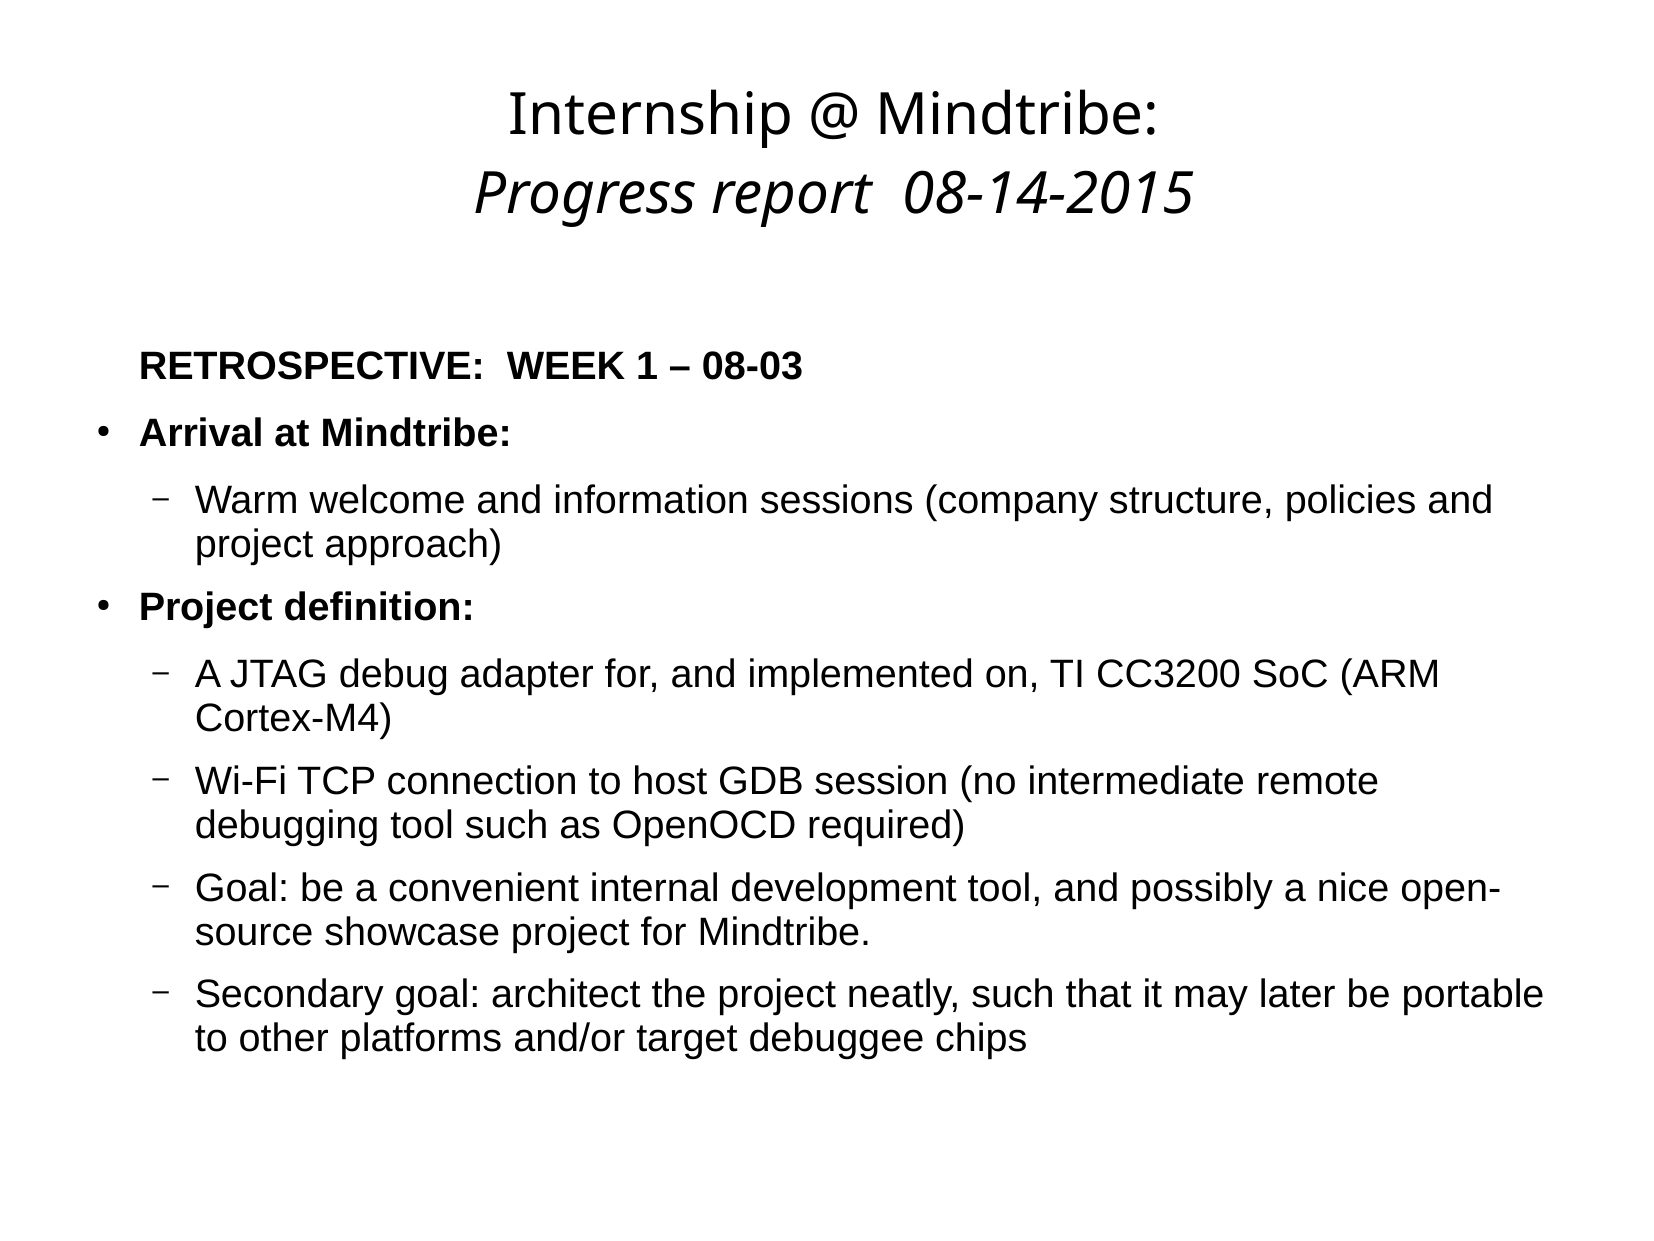

# Internship @ Mindtribe: Progress report 08-14-2015
RETROSPECTIVE: WEEK 1 – 08-03
Arrival at Mindtribe:
Warm welcome and information sessions (company structure, policies and project approach)
Project definition:
A JTAG debug adapter for, and implemented on, TI CC3200 SoC (ARM Cortex-M4)
Wi-Fi TCP connection to host GDB session (no intermediate remote debugging tool such as OpenOCD required)
Goal: be a convenient internal development tool, and possibly a nice open-source showcase project for Mindtribe.
Secondary goal: architect the project neatly, such that it may later be portable to other platforms and/or target debuggee chips